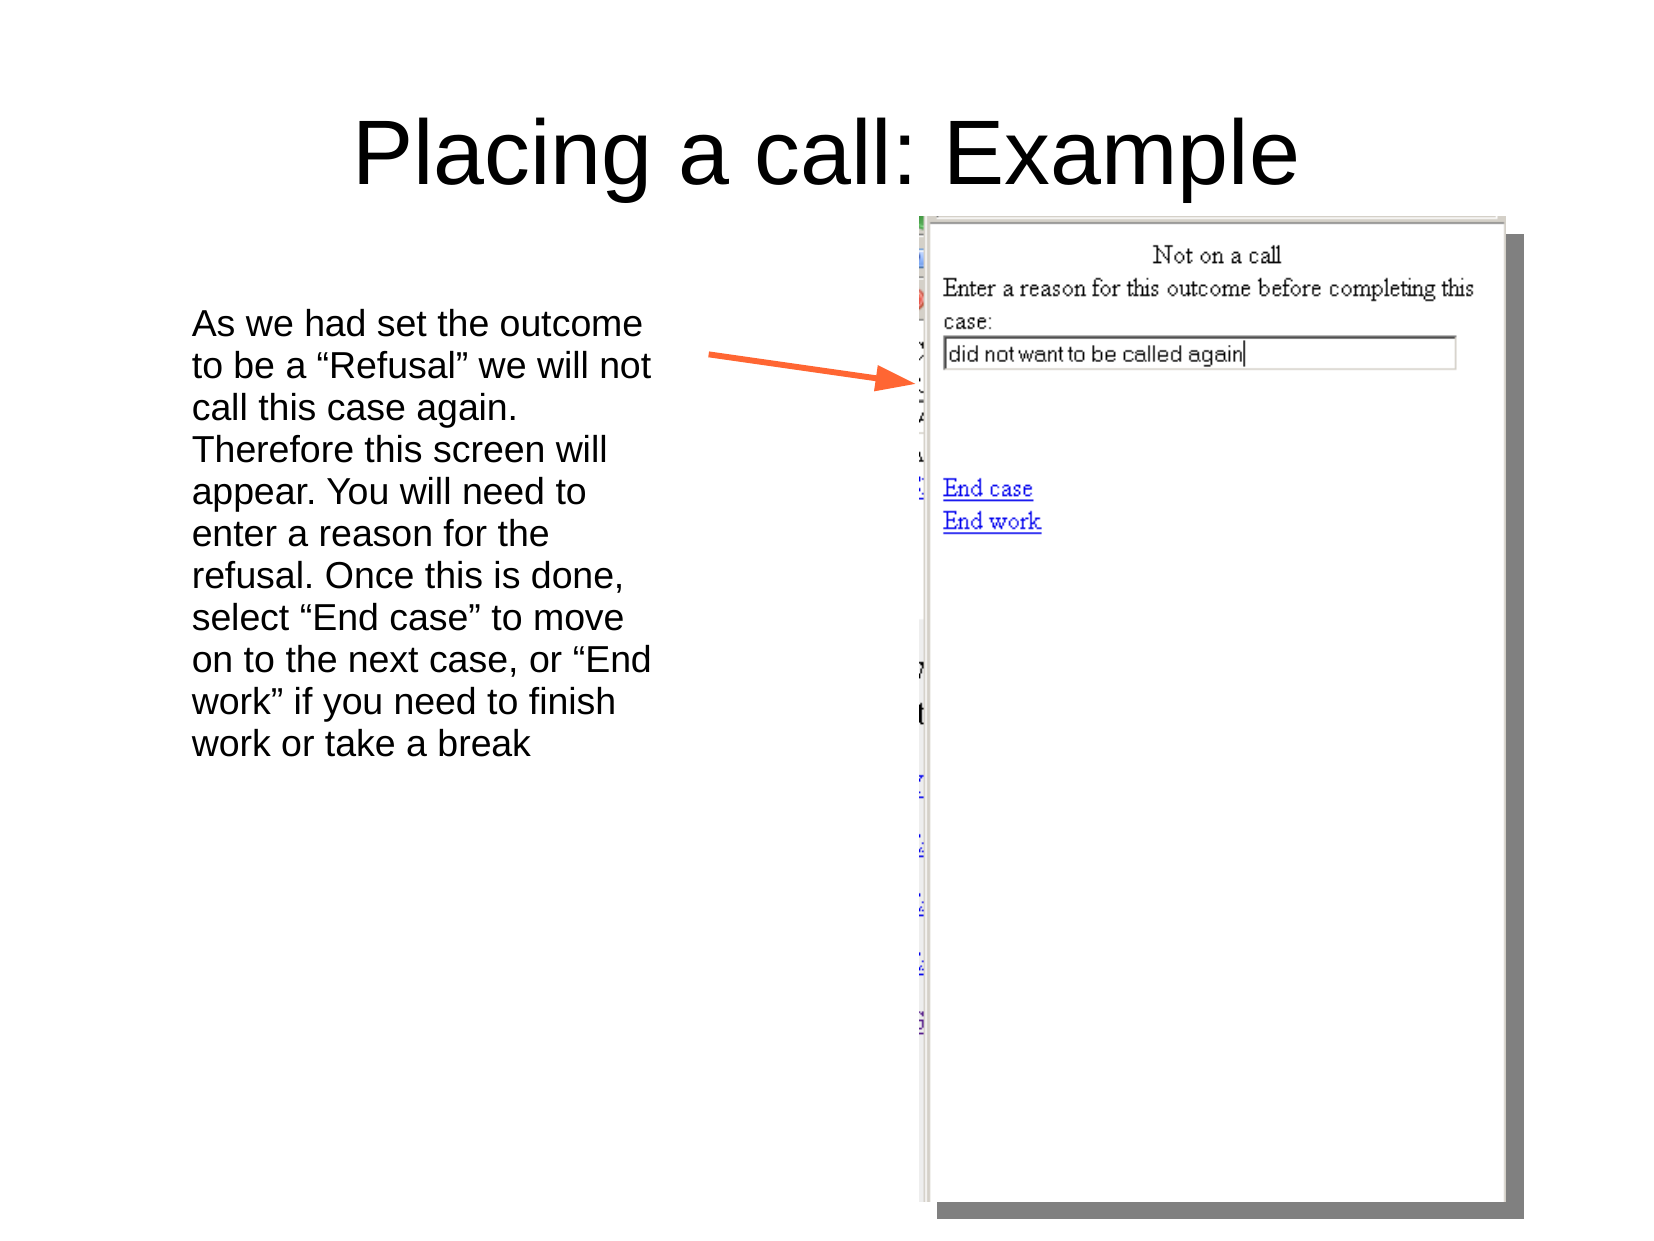

# Placing a call: Example
As we had set the outcome to be a “Refusal” we will not call this case again. Therefore this screen will appear. You will need to enter a reason for the refusal. Once this is done, select “End case” to move on to the next case, or “End work” if you need to finish work or take a break